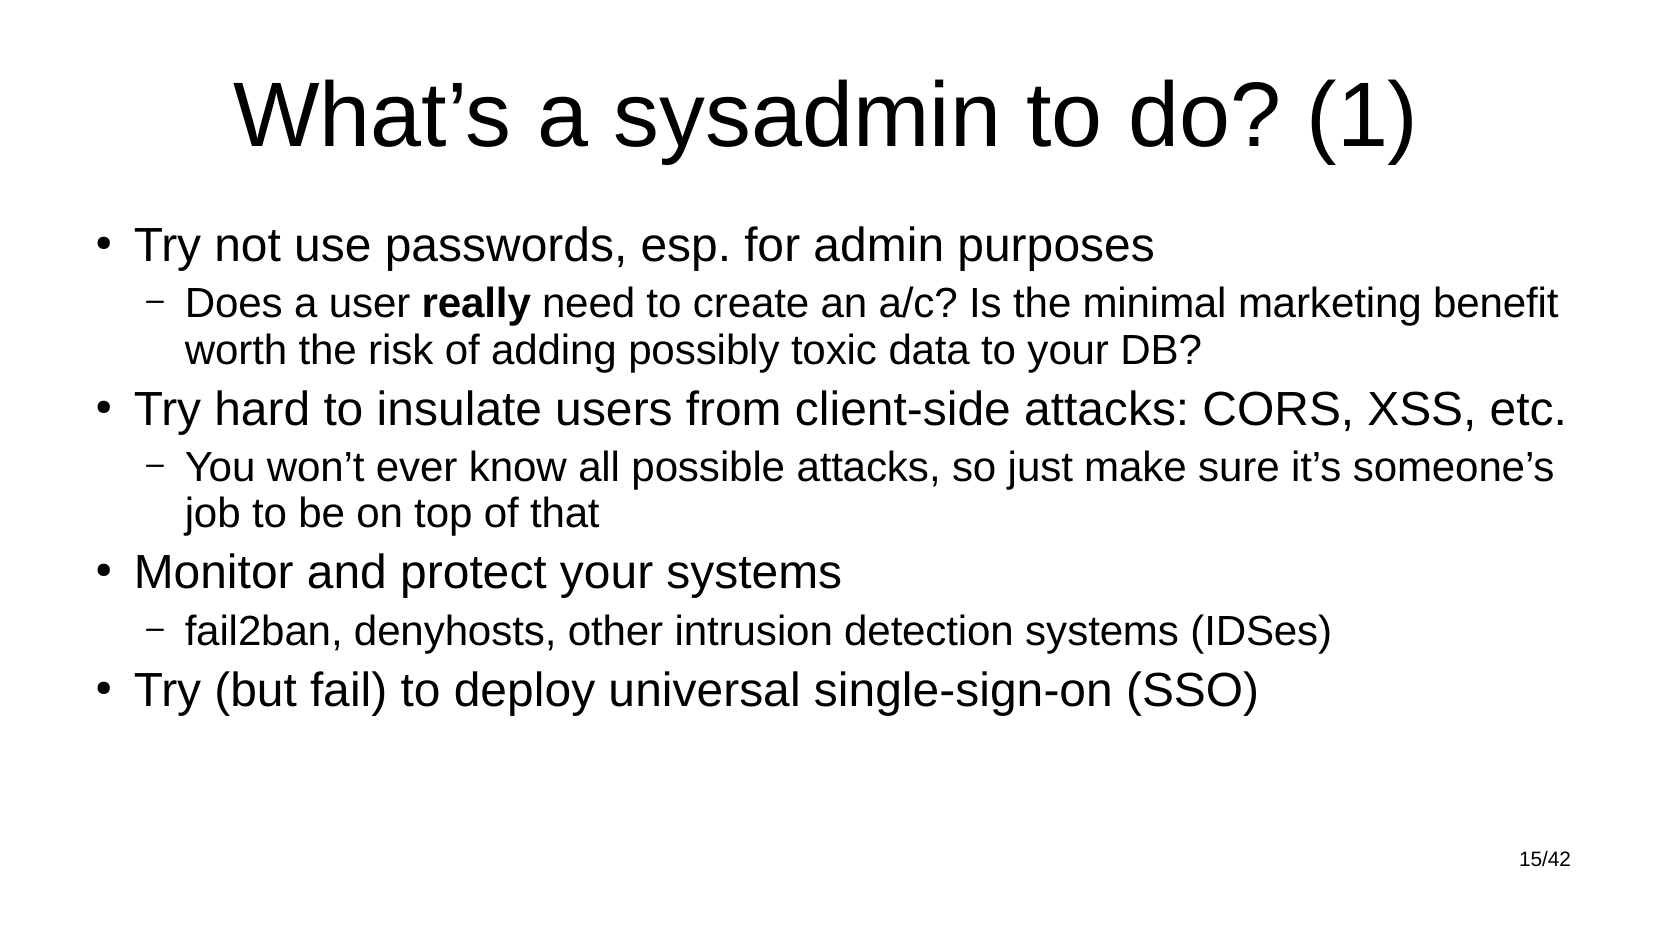

# What’s a sysadmin to do? (1)
Try not use passwords, esp. for admin purposes
Does a user really need to create an a/c? Is the minimal marketing benefit worth the risk of adding possibly toxic data to your DB?
Try hard to insulate users from client-side attacks: CORS, XSS, etc.
You won’t ever know all possible attacks, so just make sure it’s someone’s job to be on top of that
Monitor and protect your systems
fail2ban, denyhosts, other intrusion detection systems (IDSes)
Try (but fail) to deploy universal single-sign-on (SSO)
15